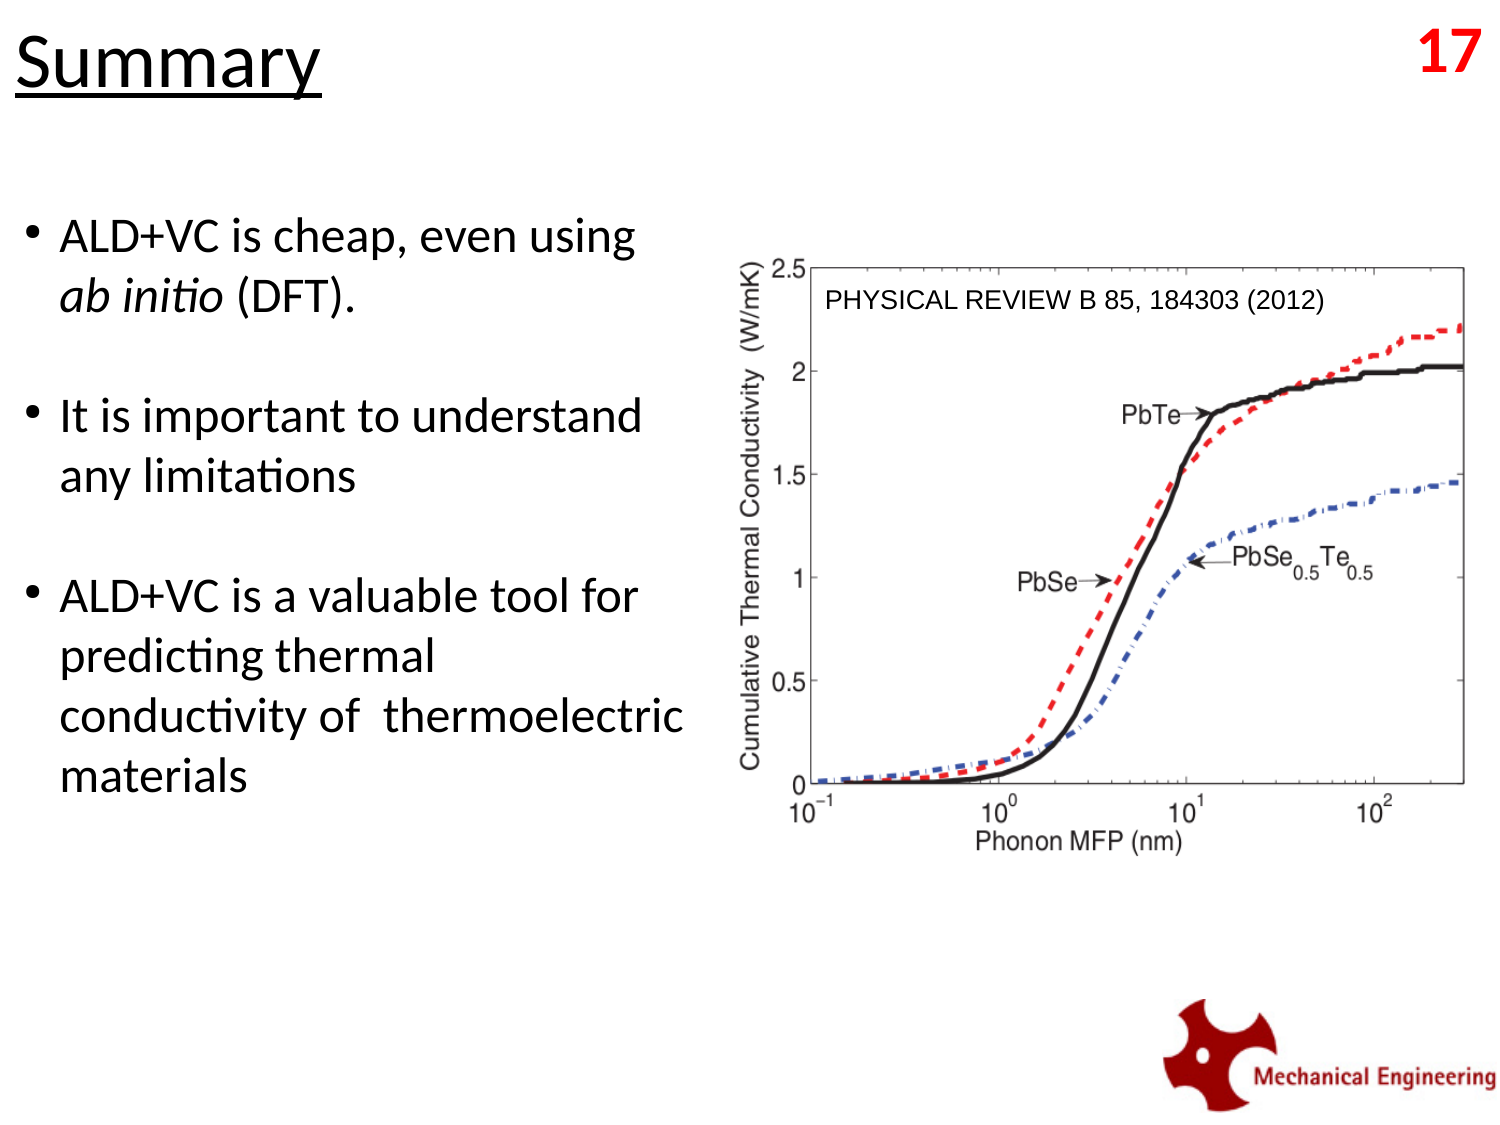

# Summary
17
ALD+VC is cheap, even using ab initio (DFT).
It is important to understand any limitations
ALD+VC is a valuable tool for predicting thermal conductivity of thermoelectric materials
PHYSICAL REVIEW B 85, 184303 (2012)